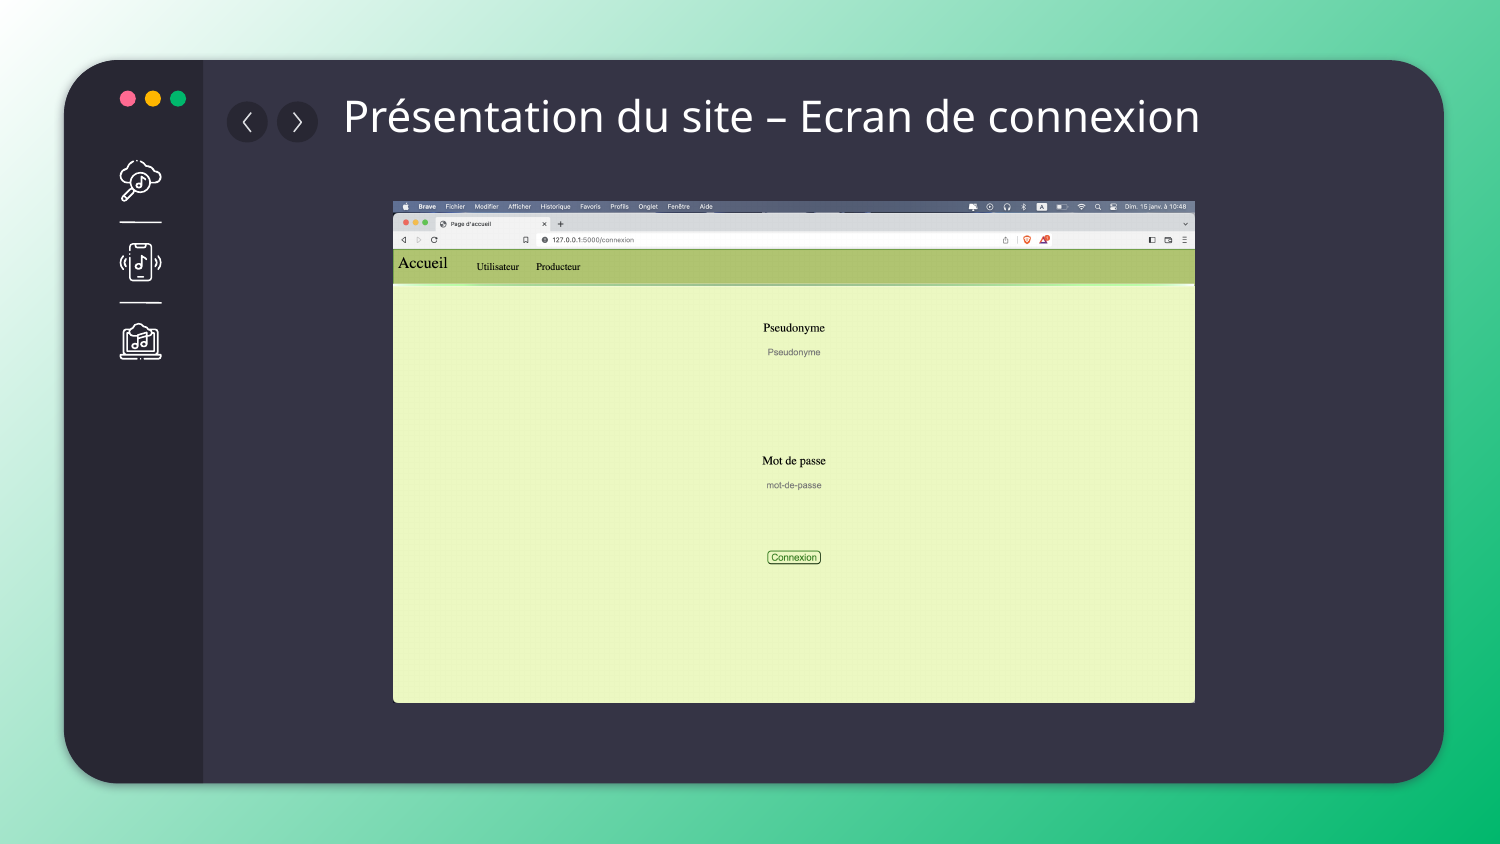

# Présentation du site – Ecran de connexion